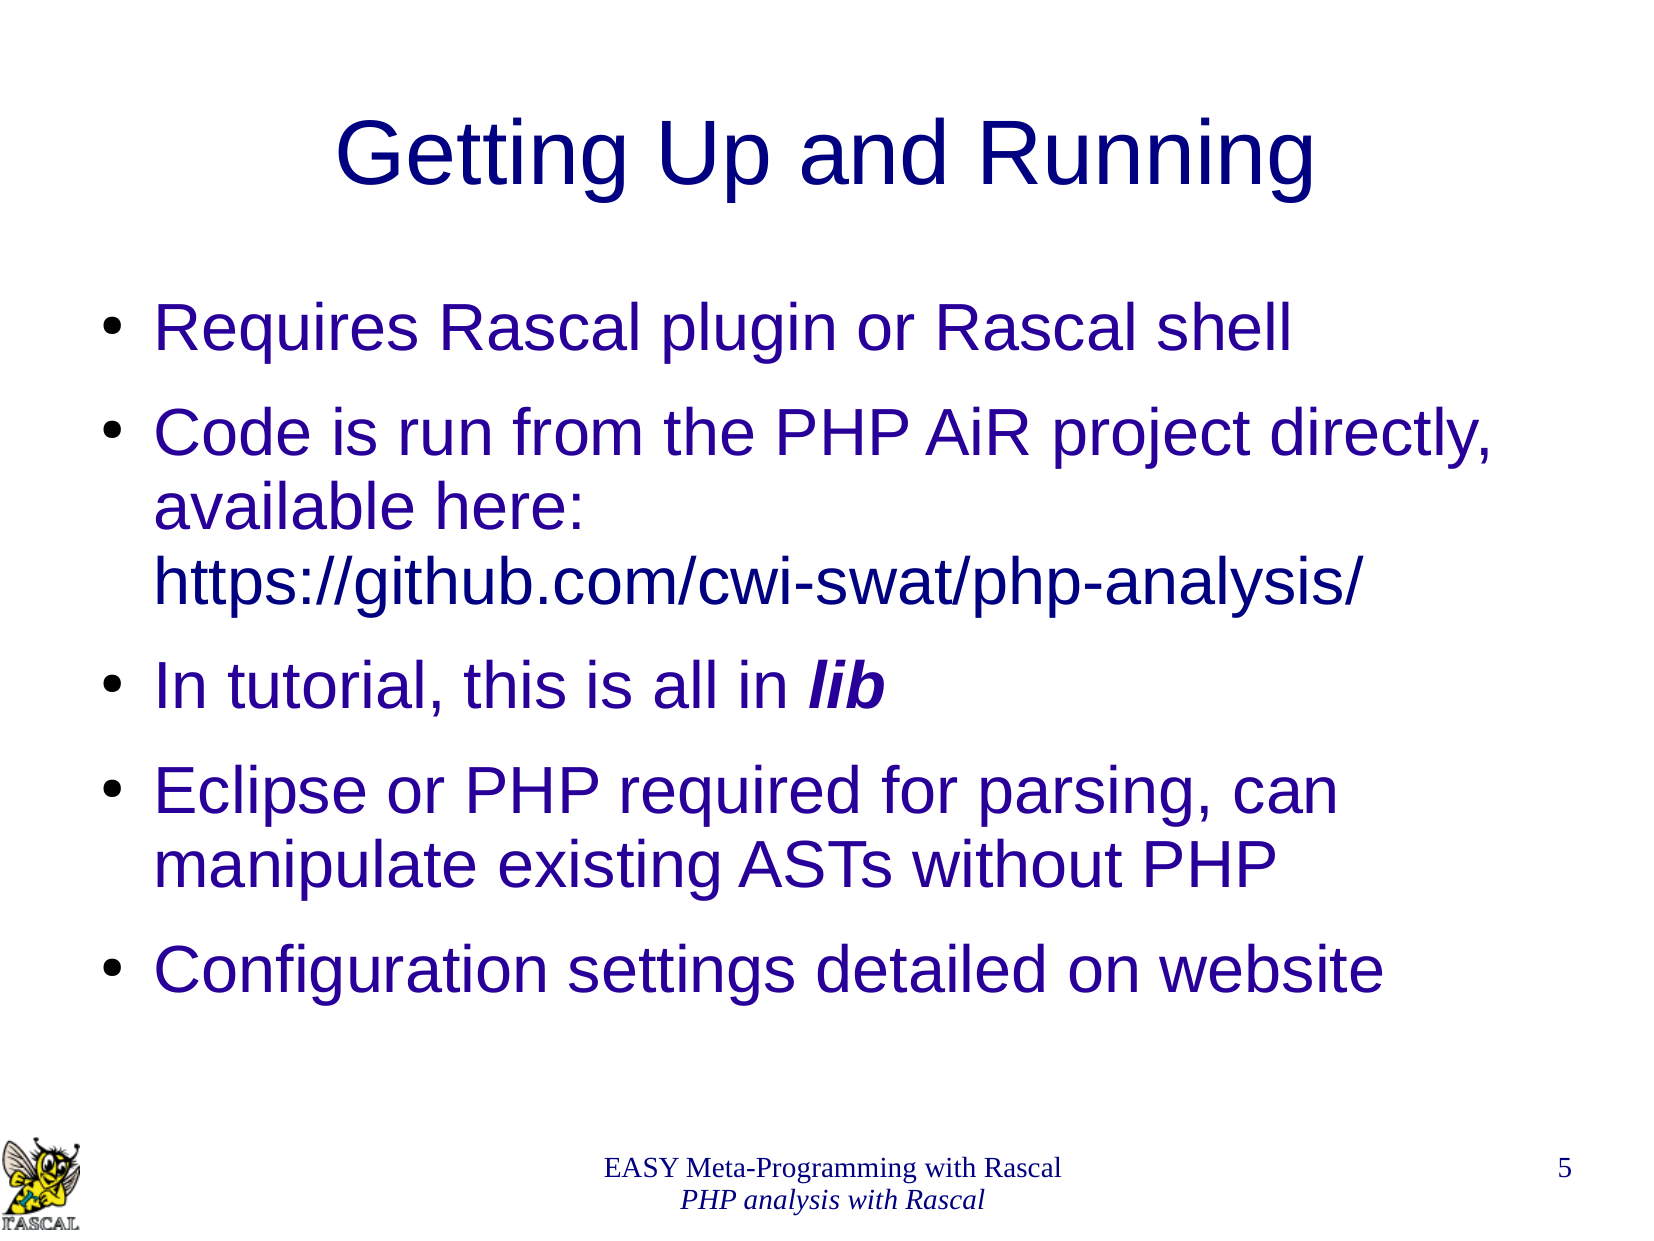

# Getting Up and Running
Requires Rascal plugin or Rascal shell
Code is run from the PHP AiR project directly, available here: https://github.com/cwi-swat/php-analysis/
In tutorial, this is all in lib
Eclipse or PHP required for parsing, can manipulate existing ASTs without PHP
Configuration settings detailed on website
5